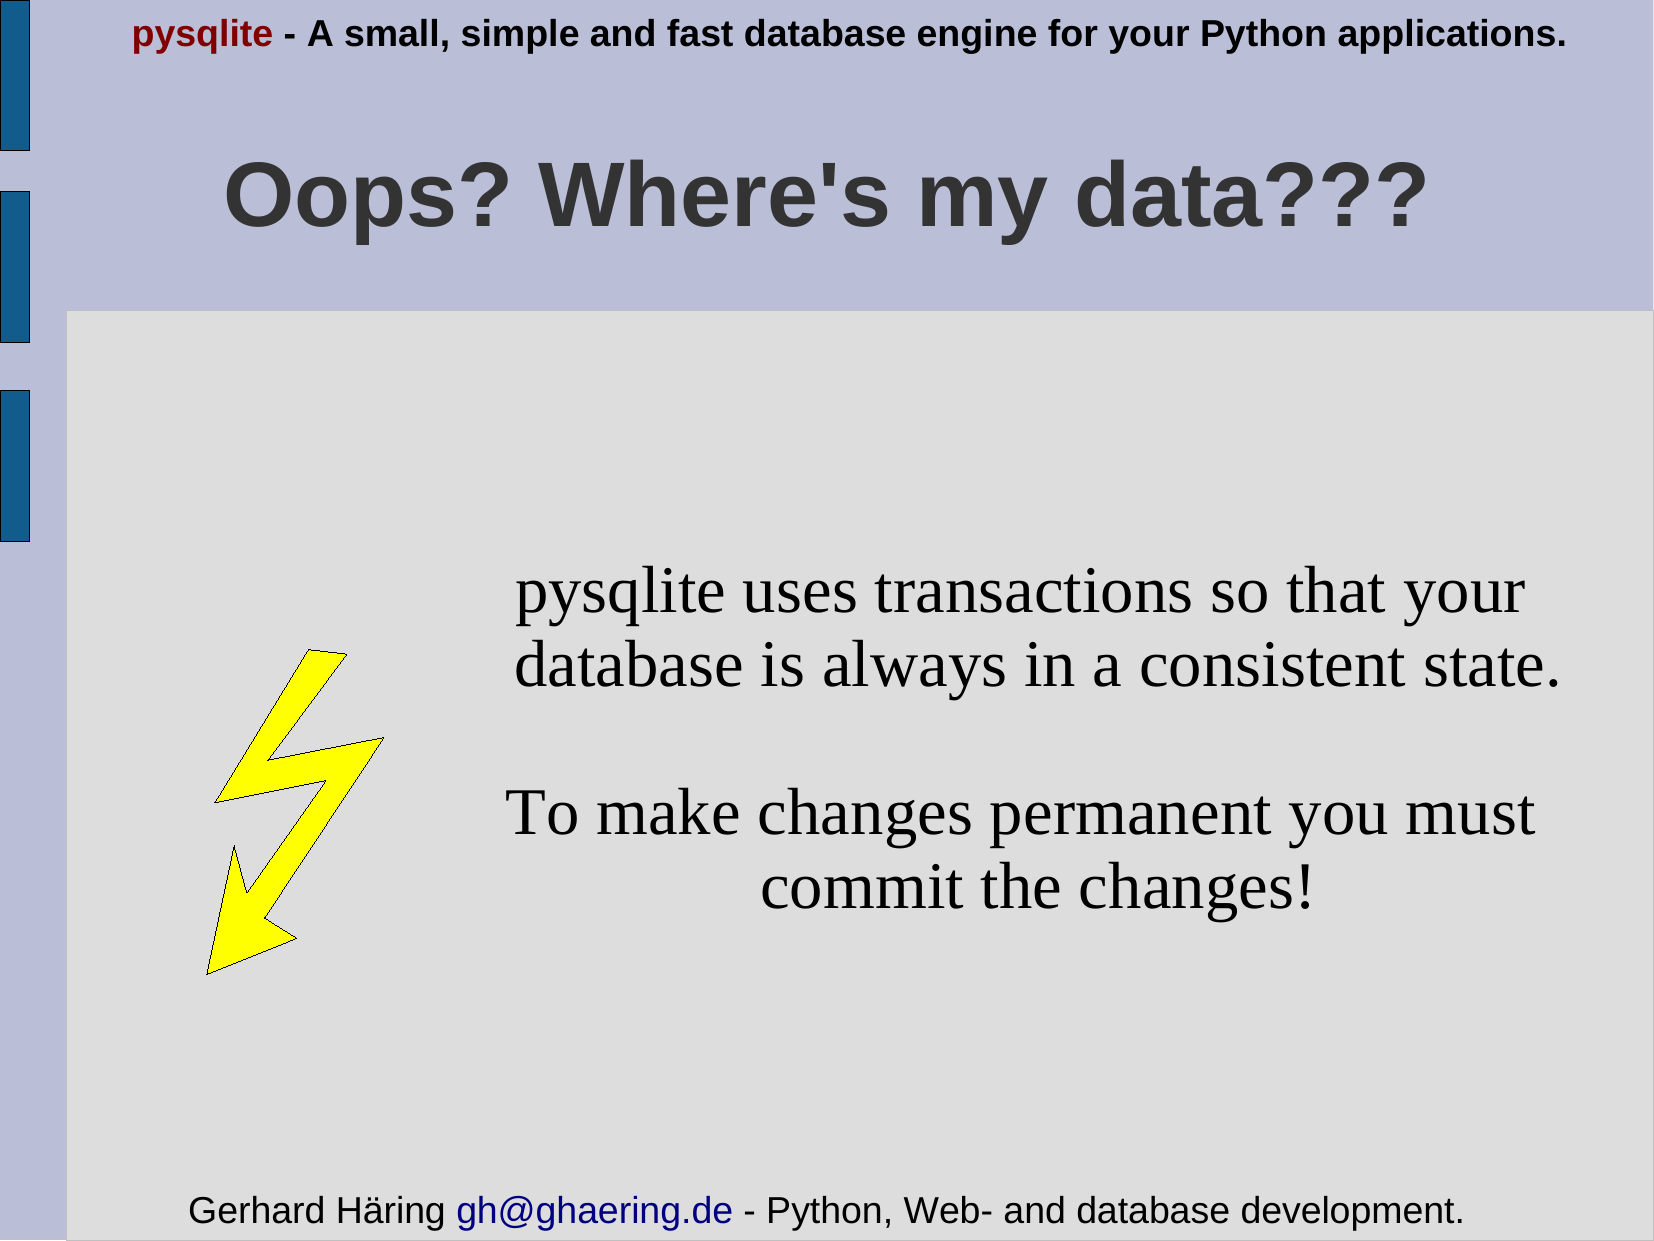

# Oops? Where's my data???
pysqlite uses transactions so that your database is always in a consistent state.
To make changes permanent you must commit the changes!